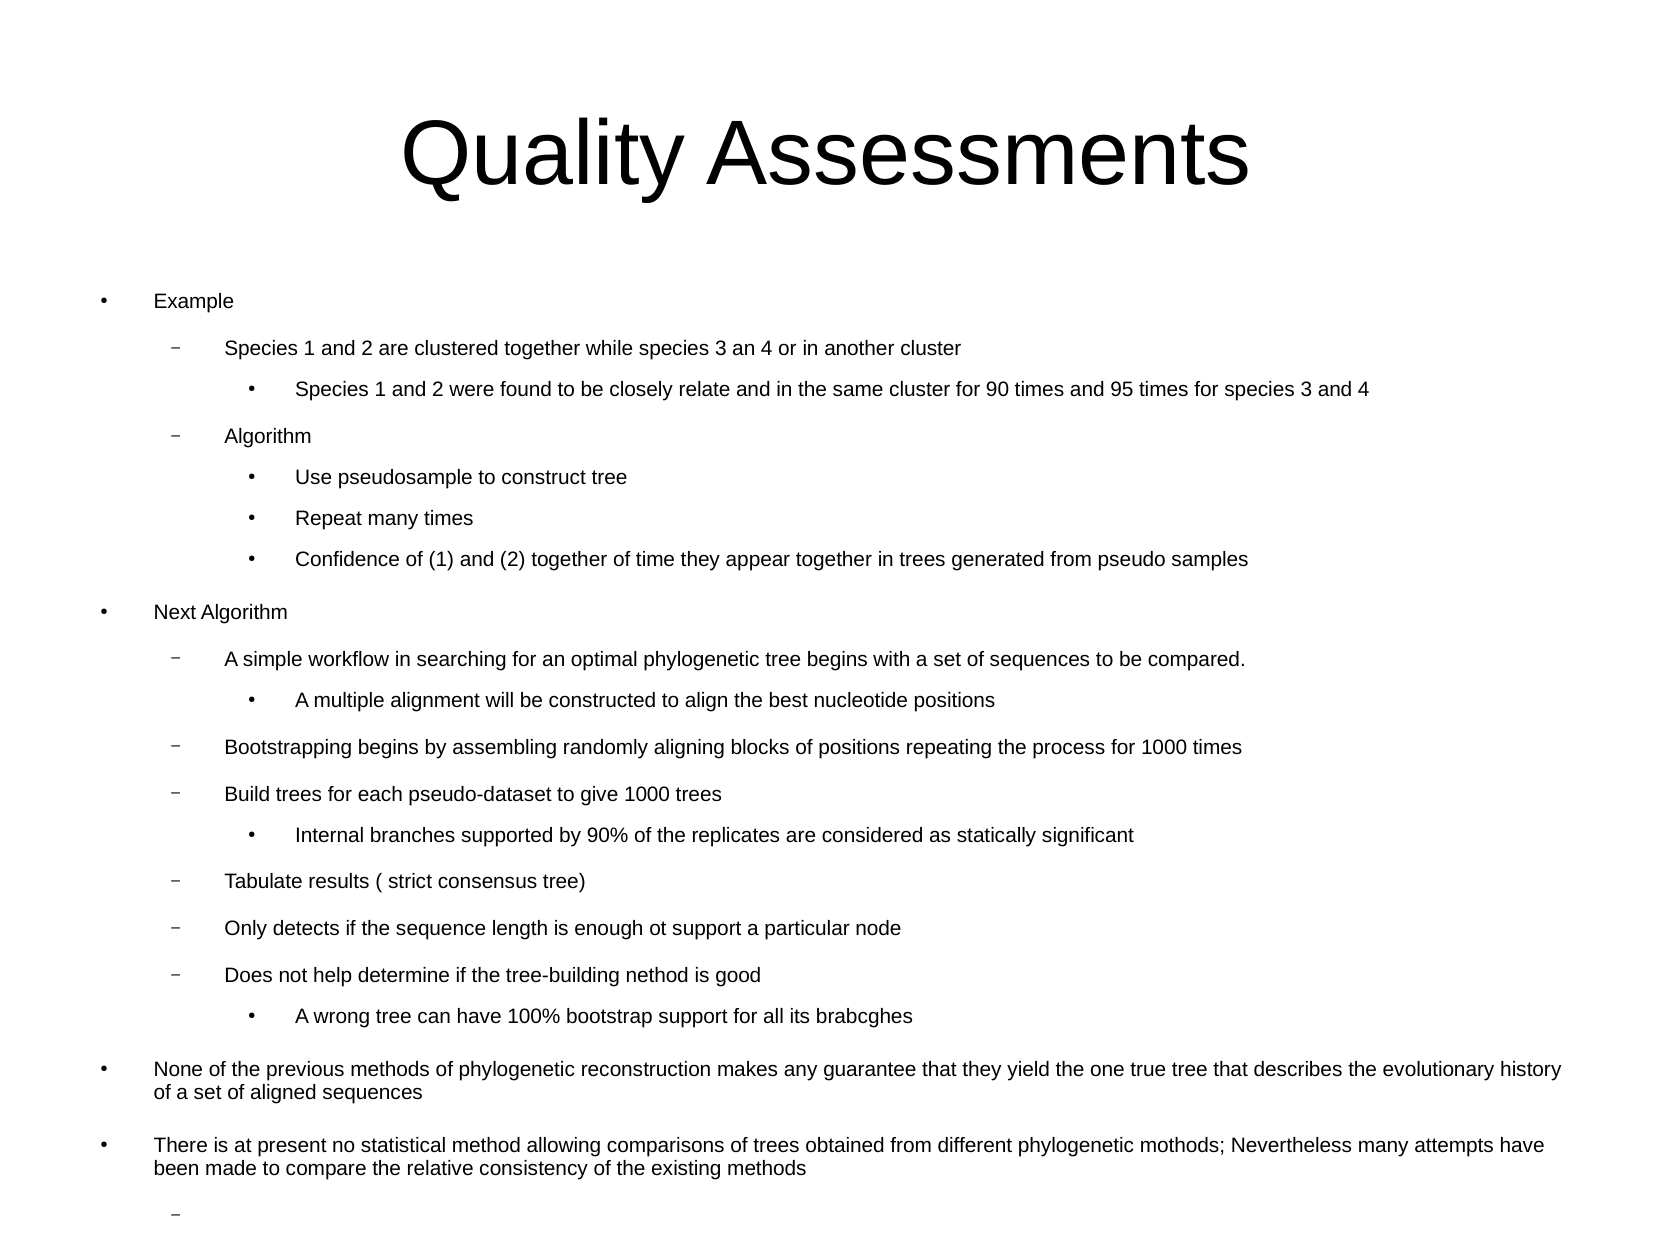

# Quality Assessments
Example
Species 1 and 2 are clustered together while species 3 an 4 or in another cluster
Species 1 and 2 were found to be closely relate and in the same cluster for 90 times and 95 times for species 3 and 4
Algorithm
Use pseudosample to construct tree
Repeat many times
Confidence of (1) and (2) together of time they appear together in trees generated from pseudo samples
Next Algorithm
A simple workflow in searching for an optimal phylogenetic tree begins with a set of sequences to be compared.
A multiple alignment will be constructed to align the best nucleotide positions
Bootstrapping begins by assembling randomly aligning blocks of positions repeating the process for 1000 times
Build trees for each pseudo-dataset to give 1000 trees
Internal branches supported by 90% of the replicates are considered as statically significant
Tabulate results ( strict consensus tree)
Only detects if the sequence length is enough ot support a particular node
Does not help determine if the tree-building nethod is good
A wrong tree can have 100% bootstrap support for all its brabcghes
None of the previous methods of phylogenetic reconstruction makes any guarantee that they yield the one true tree that describes the evolutionary history of a set of aligned sequences
There is at present no statistical method allowing comparisons of trees obtained from different phylogenetic mothods; Nevertheless many attempts have been made to compare the relative consistency of the existing methods